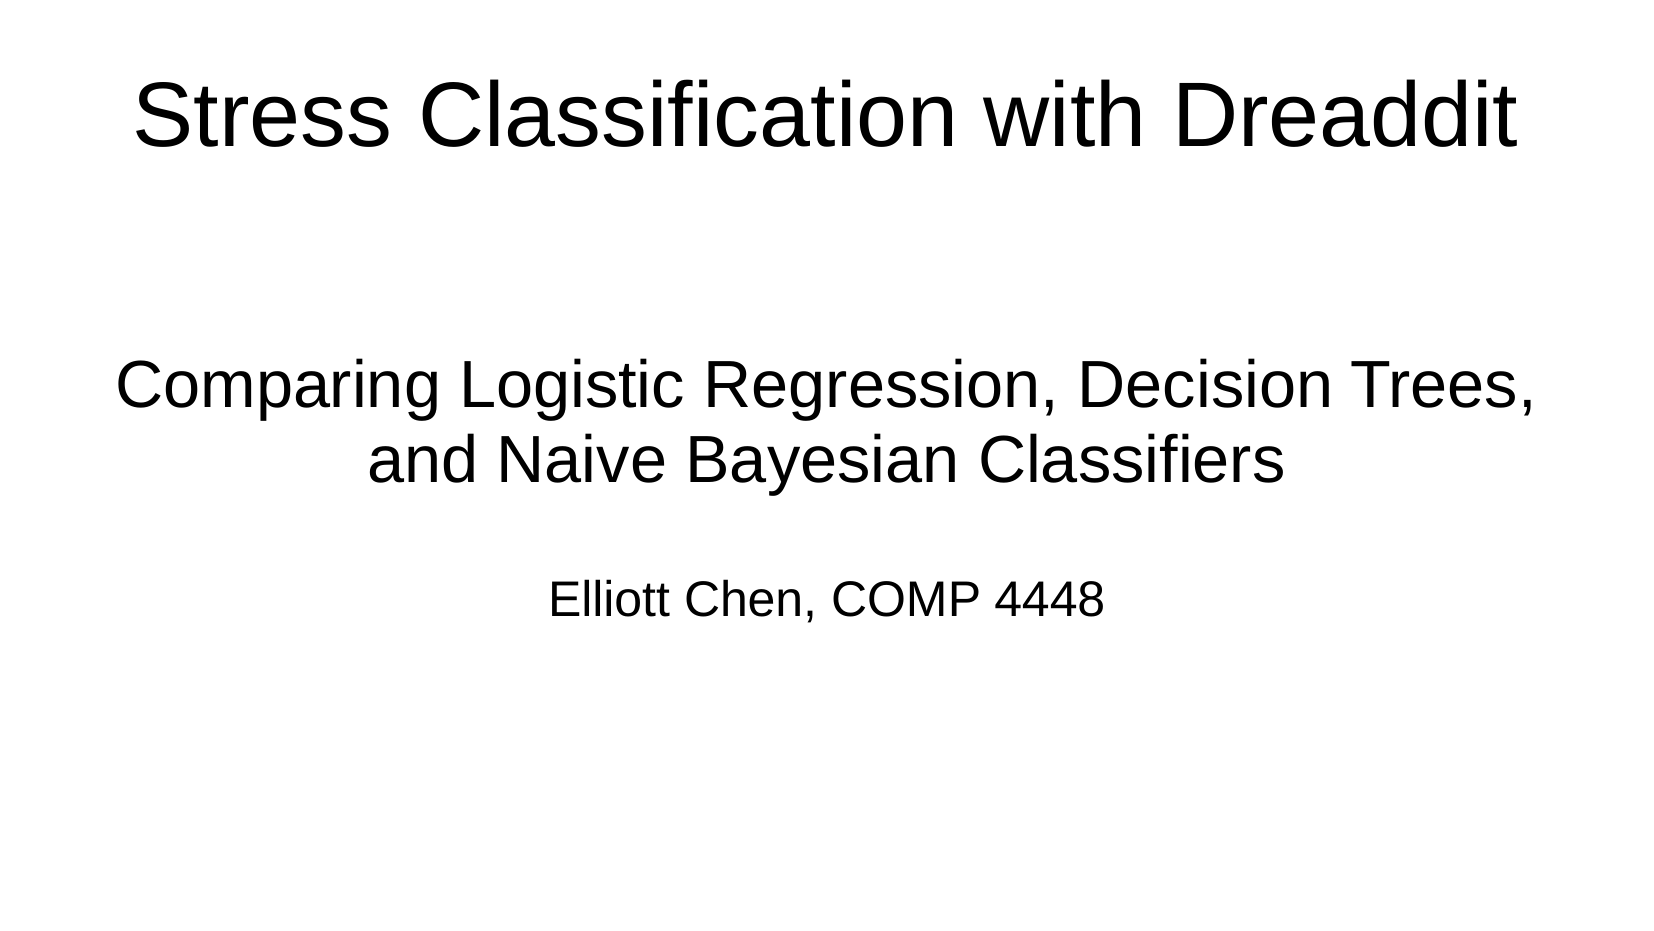

# Stress Classification with Dreaddit
Comparing Logistic Regression, Decision Trees, and Naive Bayesian Classifiers
Elliott Chen, COMP 4448